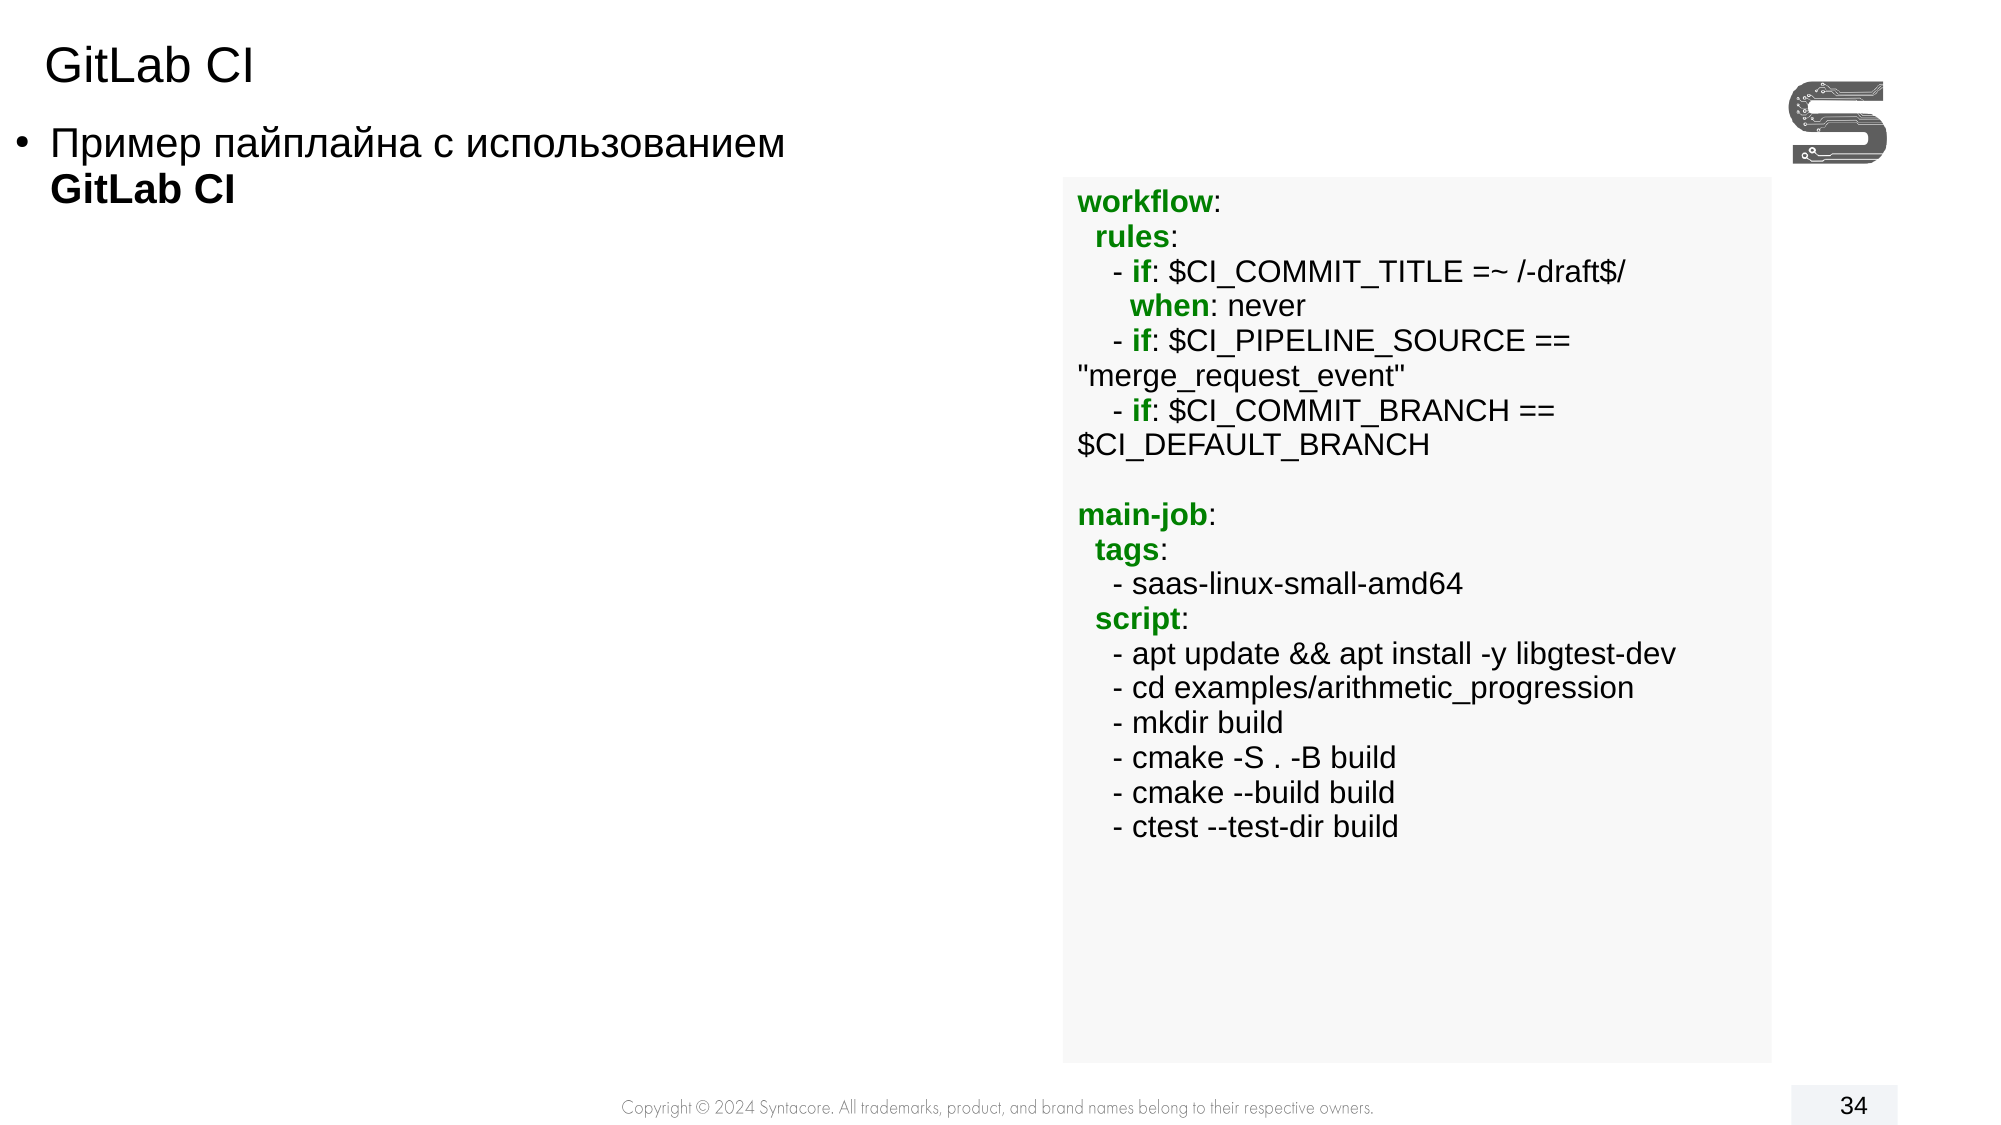

GitLab CI
Пример пайплайна с использованием GitLab CI
workflow:
 rules:
 - if: $CI_COMMIT_TITLE =~ /-draft$/
 when: never
 - if: $CI_PIPELINE_SOURCE == "merge_request_event"
 - if: $CI_COMMIT_BRANCH == $CI_DEFAULT_BRANCH
main-job:
 tags:
 - saas-linux-small-amd64
 script:
 - apt update && apt install -y libgtest-dev
 - cd examples/arithmetic_progression
 - mkdir build
 - cmake -S . -B build
 - cmake --build build
 - ctest --test-dir build